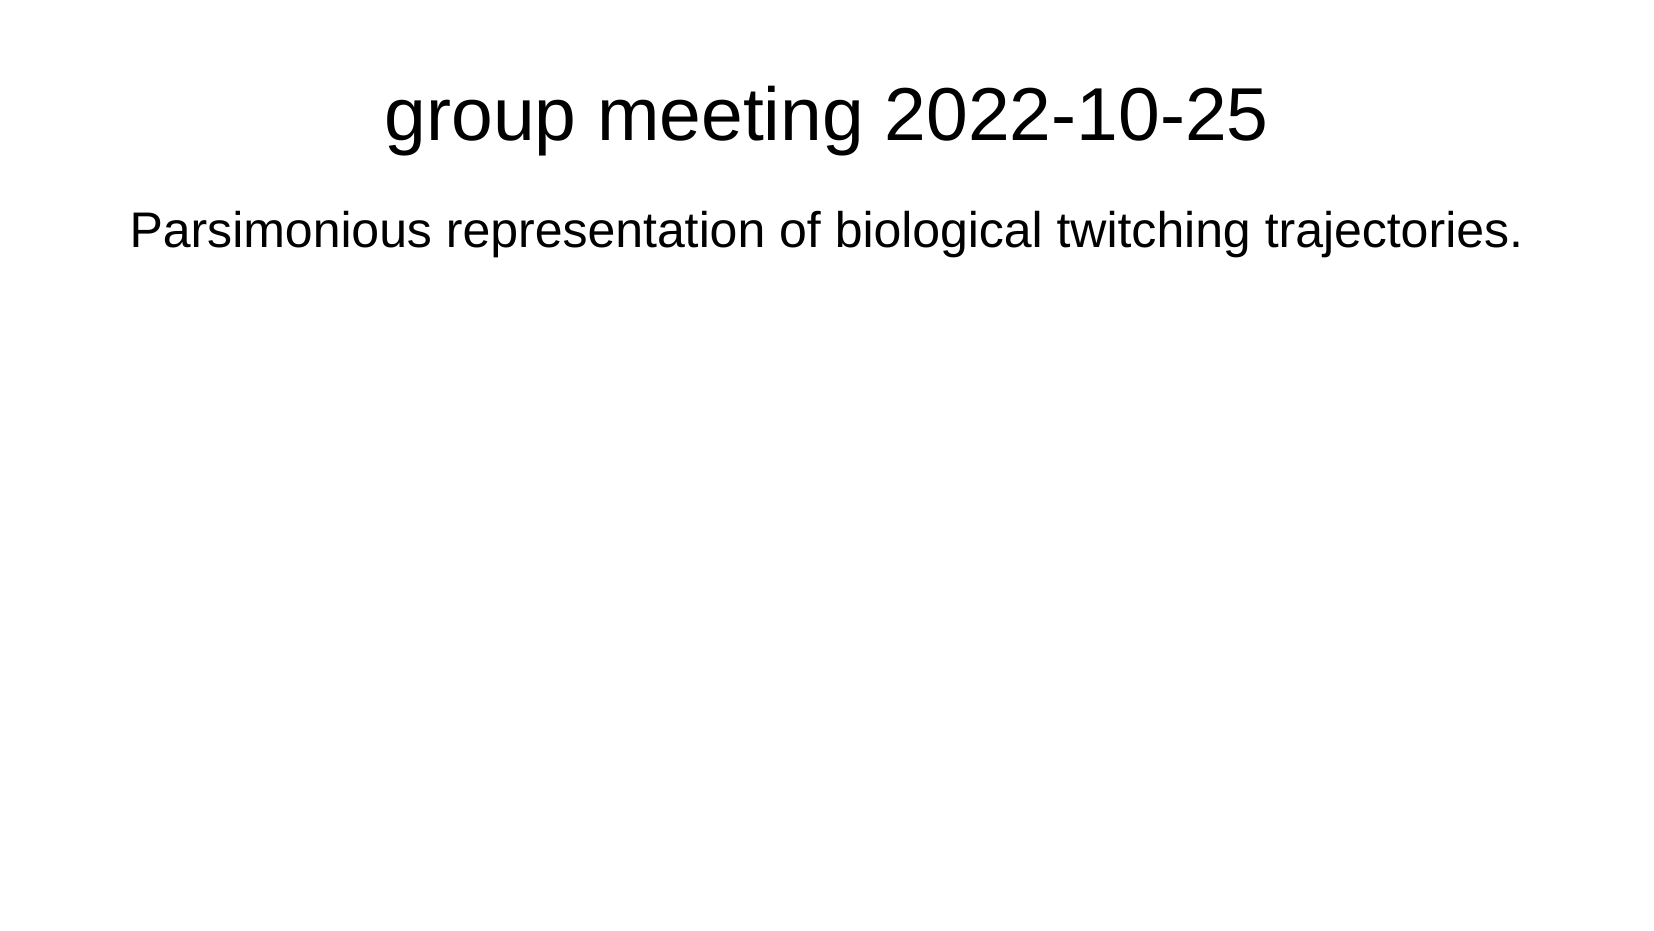

# group meeting 2022-10-25
Parsimonious representation of biological twitching trajectories.